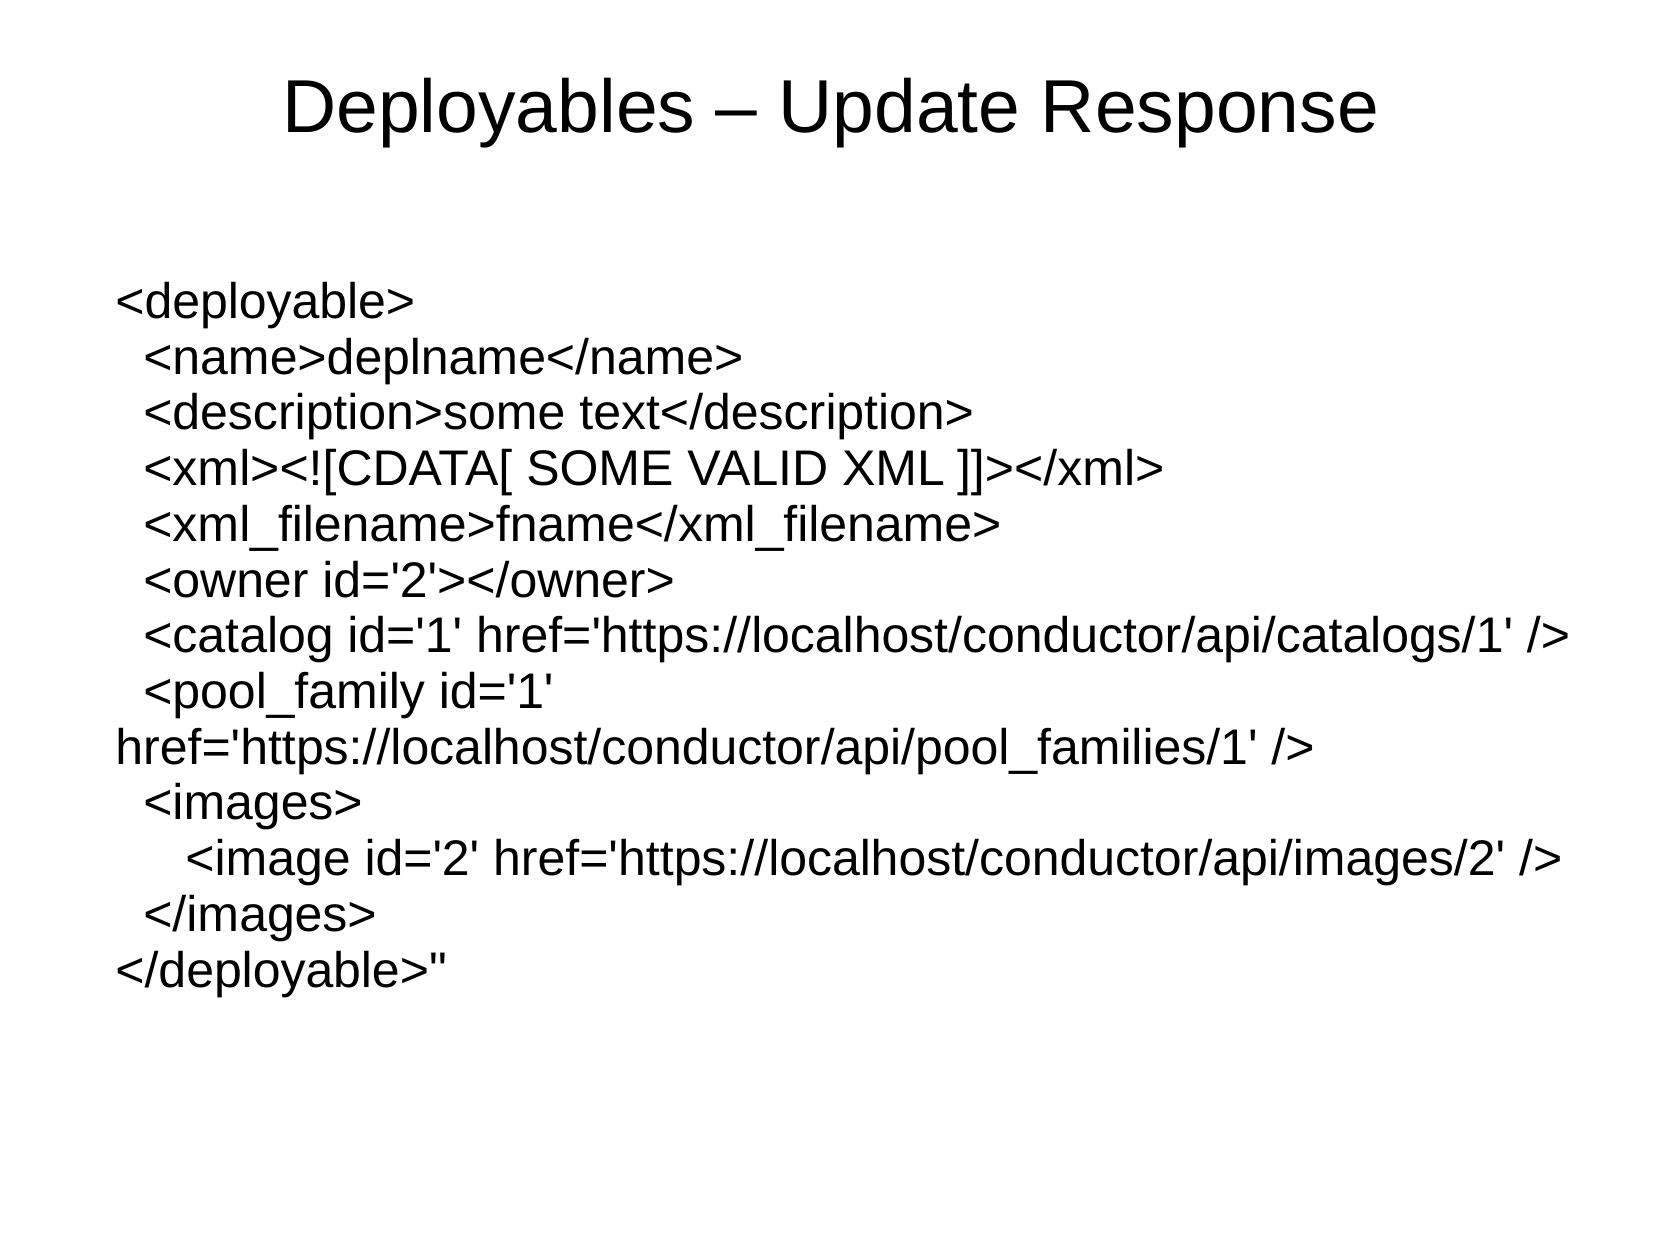

# Deployables – Update Response
<deployable>
 <name>deplname</name>
 <description>some text</description>
 <xml><![CDATA[ SOME VALID XML ]]></xml>
 <xml_filename>fname</xml_filename>
 <owner id='2'></owner>
 <catalog id='1' href='https://localhost/conductor/api/catalogs/1' />
 <pool_family id='1' href='https://localhost/conductor/api/pool_families/1' />
 <images>
 <image id='2' href='https://localhost/conductor/api/images/2' />
 </images>
</deployable>"